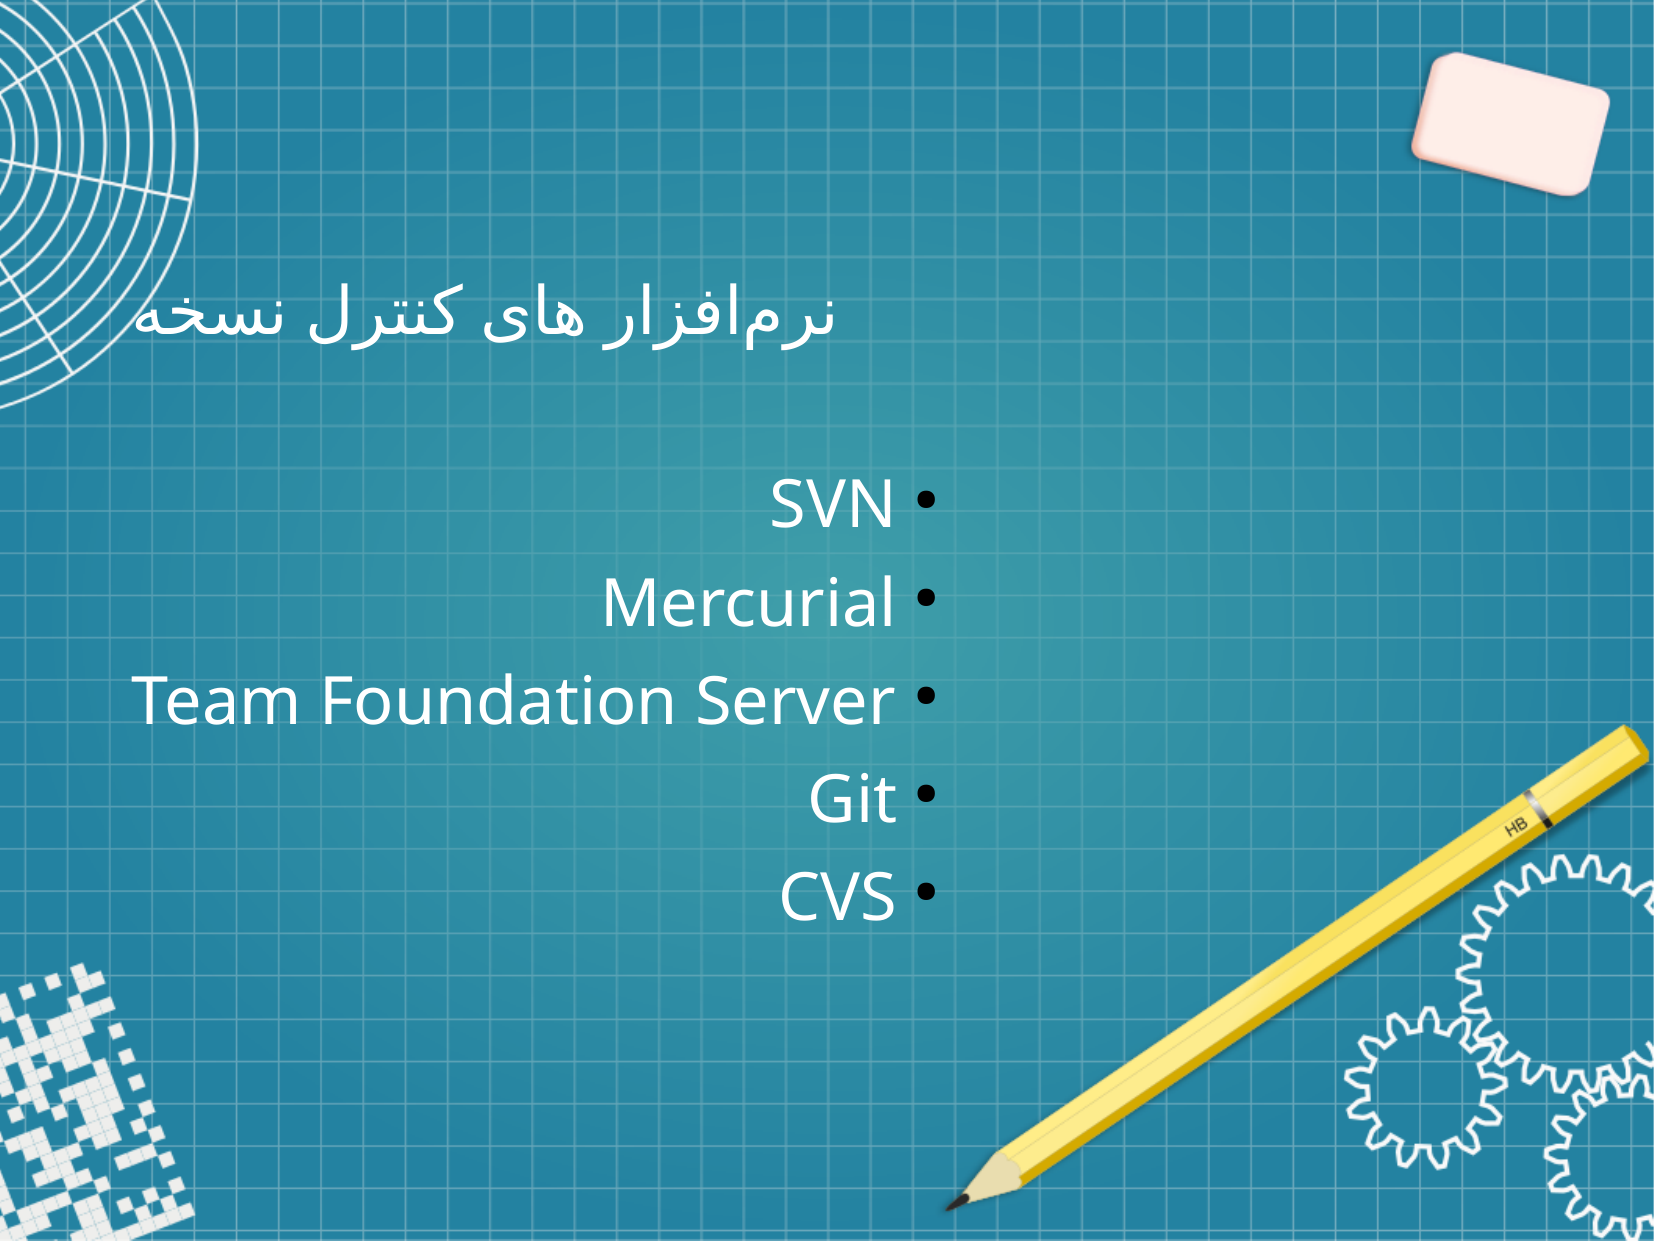

# نرم‌افزار های کنترل نسخه
 SVN
 Mercurial
 Team Foundation Server
 Git
 CVS